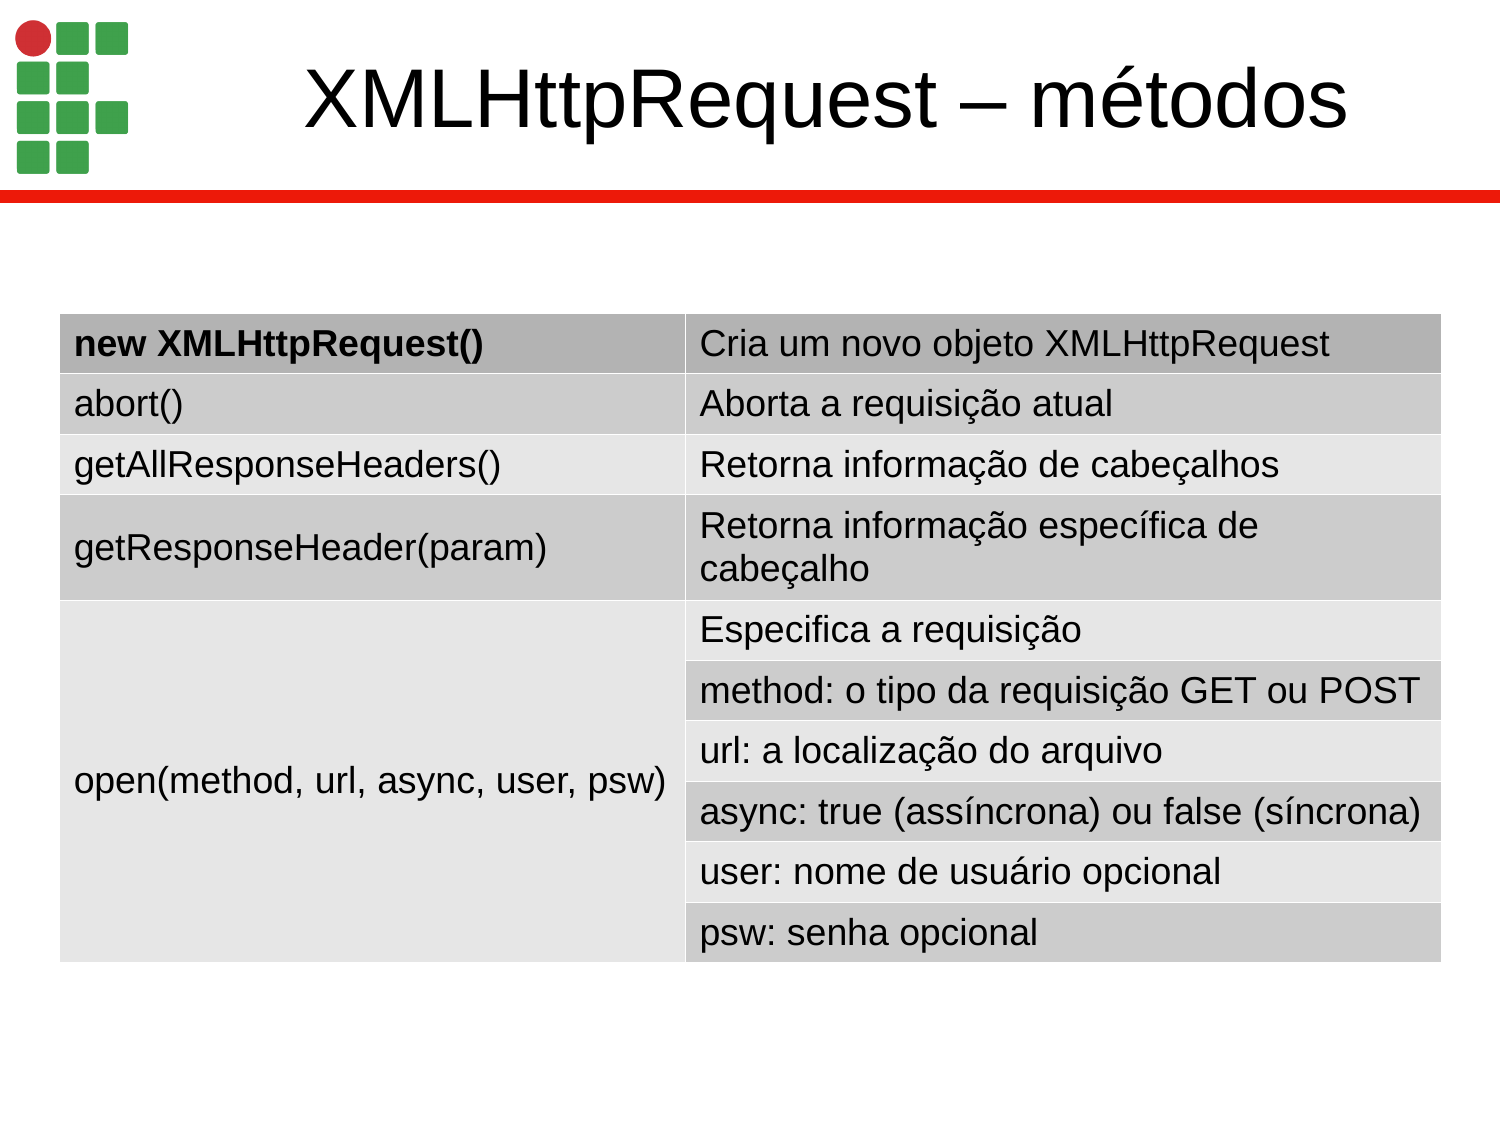

# XMLHttpRequest – métodos
| new XMLHttpRequest() | Cria um novo objeto XMLHttpRequest |
| --- | --- |
| abort() | Aborta a requisição atual |
| getAllResponseHeaders() | Retorna informação de cabeçalhos |
| getResponseHeader(param) | Retorna informação específica de cabeçalho |
| open(method, url, async, user, psw) | Especifica a requisição |
| | method: o tipo da requisição GET ou POST |
| | url: a localização do arquivo |
| | async: true (assíncrona) ou false (síncrona) |
| | user: nome de usuário opcional |
| | psw: senha opcional |